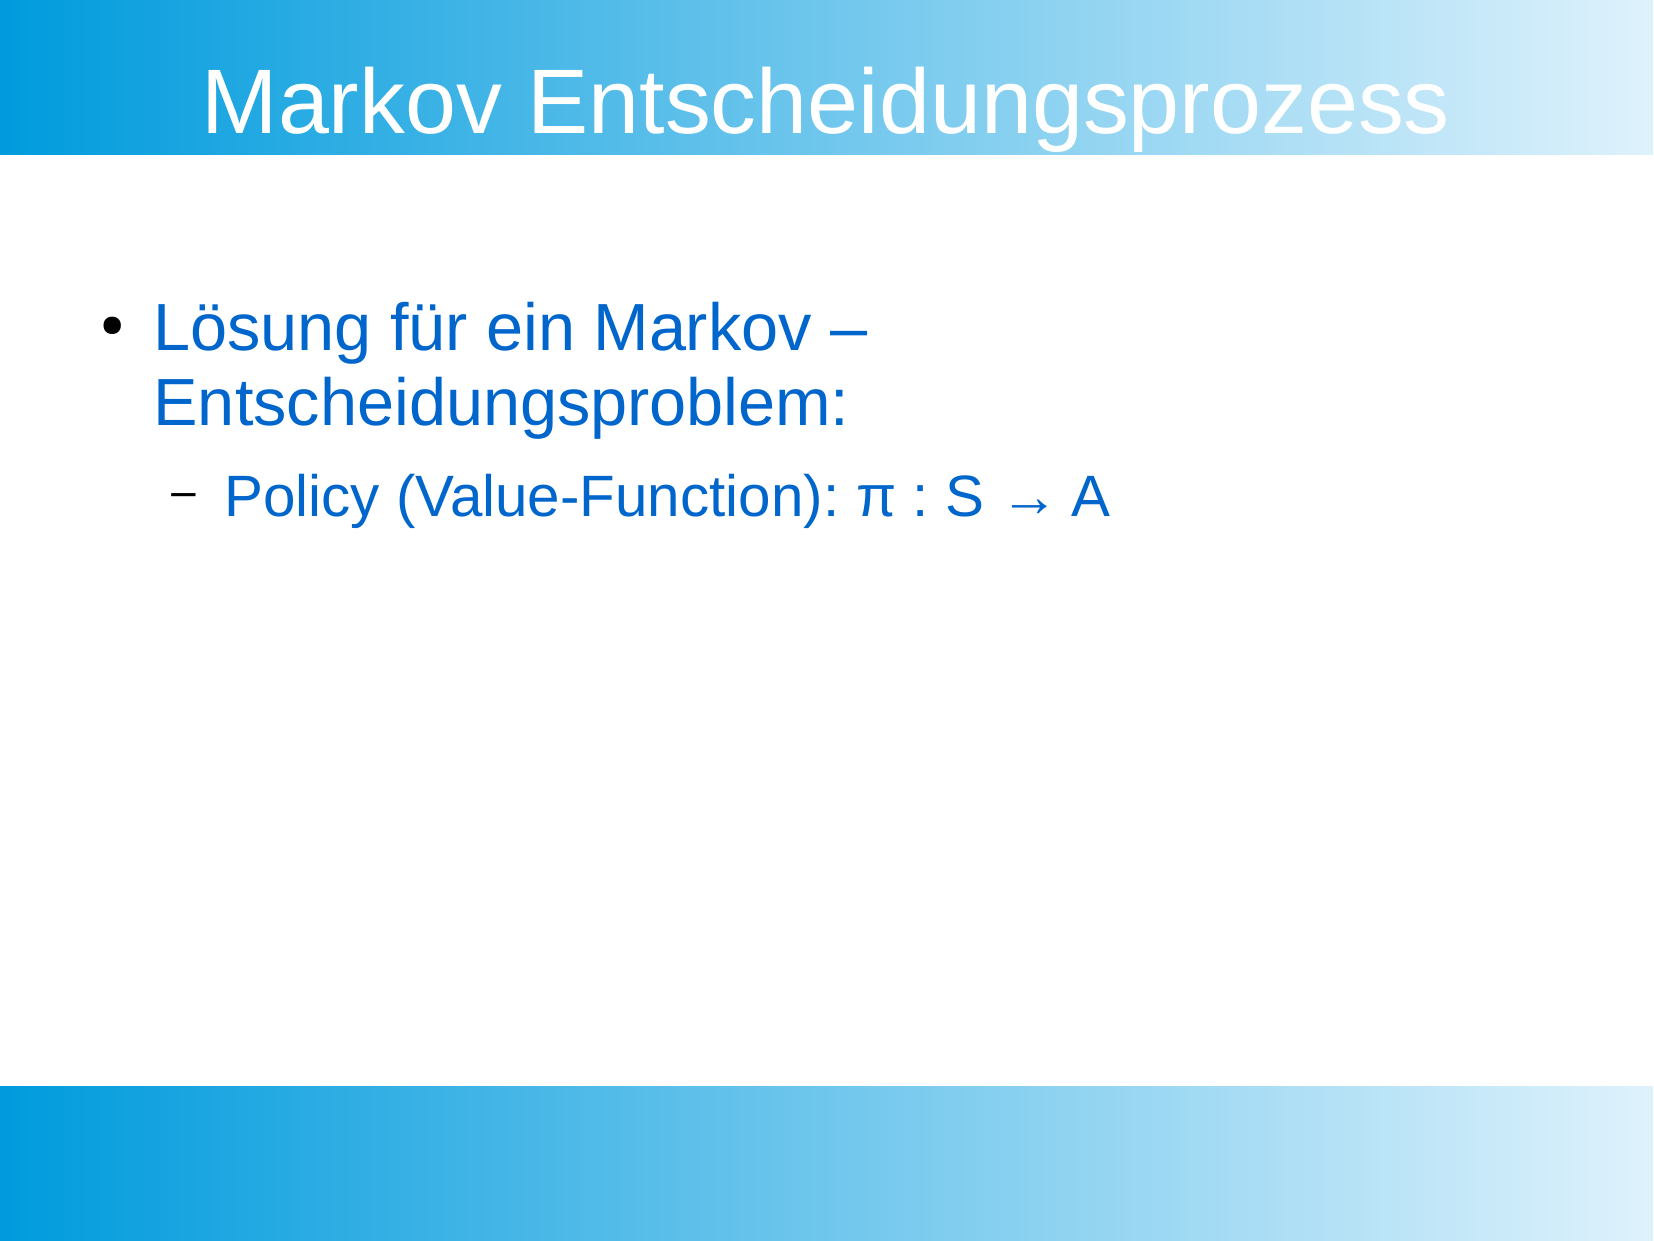

# Markov Entscheidungsprozess
Lösung für ein Markov – Entscheidungsproblem:
Policy (Value-Function): π : S → A